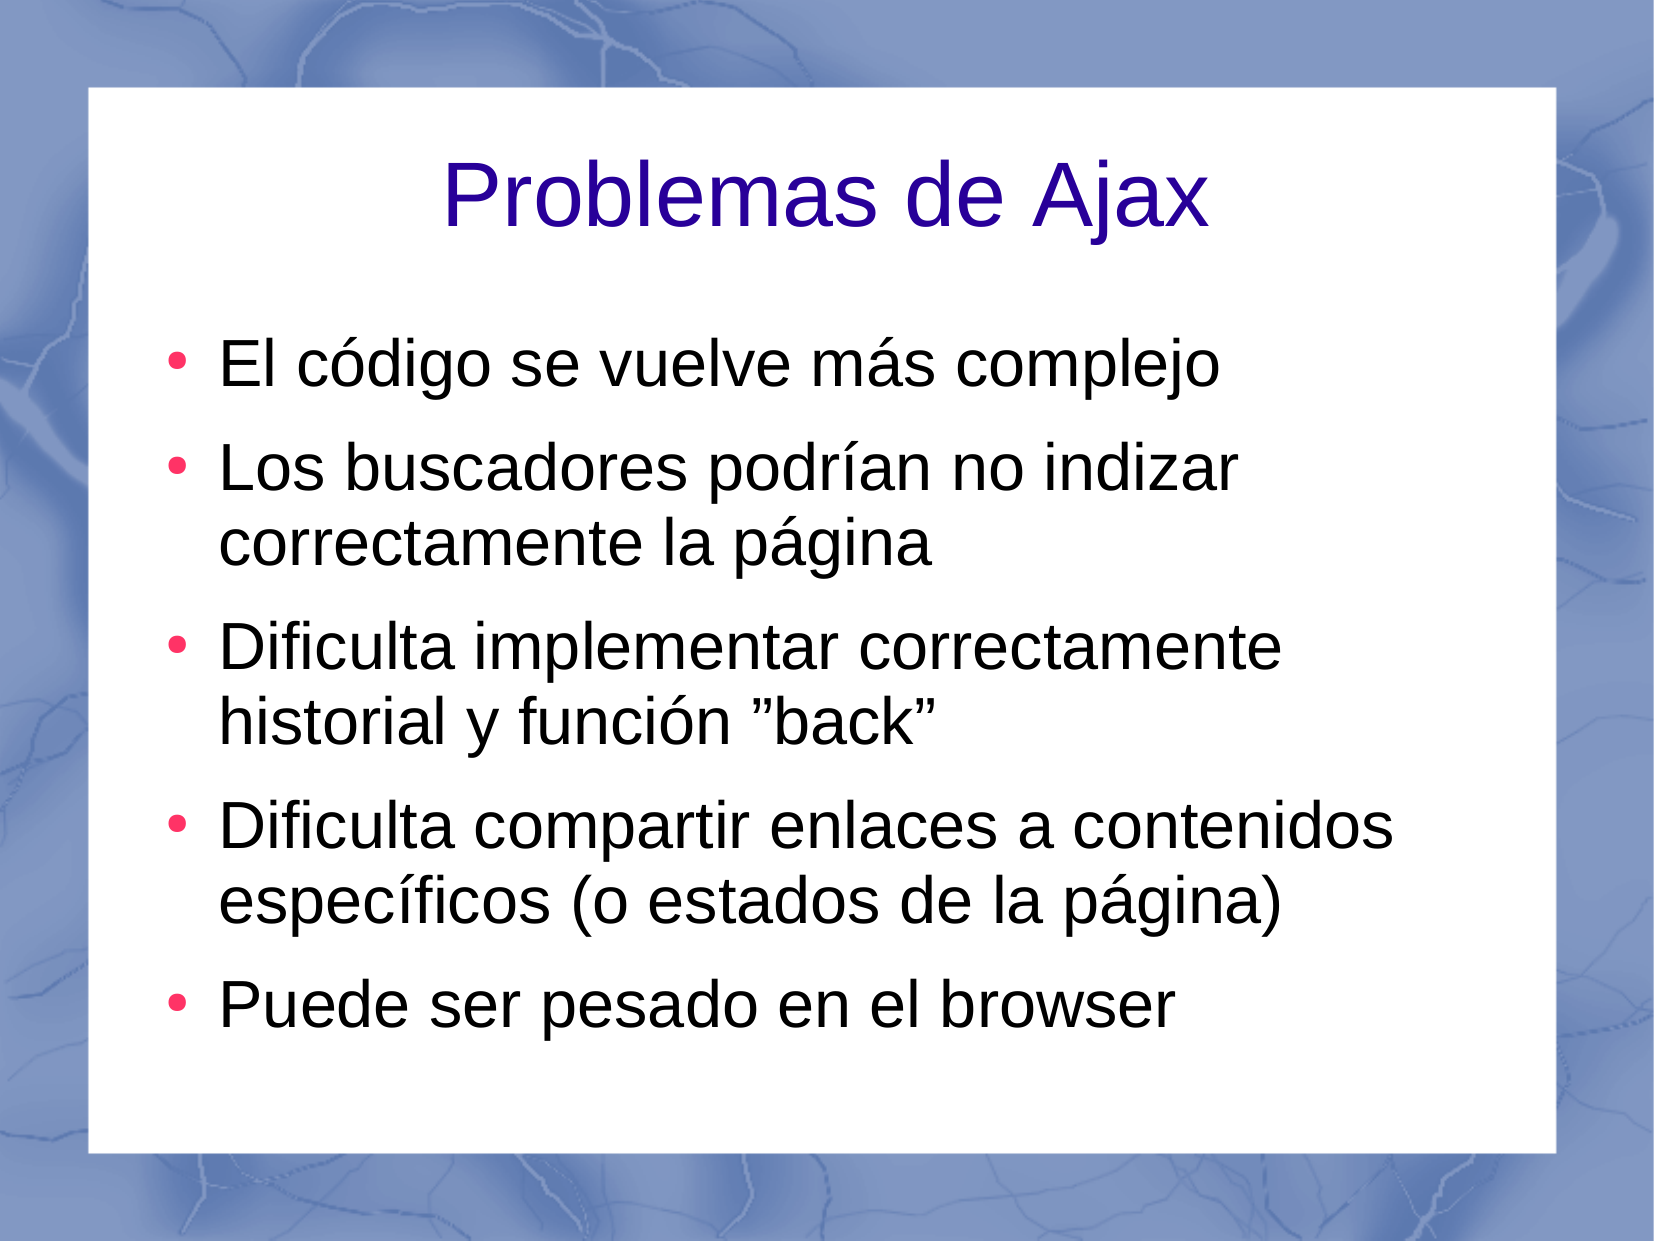

# Problemas de Ajax
El código se vuelve más complejo
Los buscadores podrían no indizar correctamente la página
Dificulta implementar correctamente historial y función ”back”
Dificulta compartir enlaces a contenidos específicos (o estados de la página)
Puede ser pesado en el browser